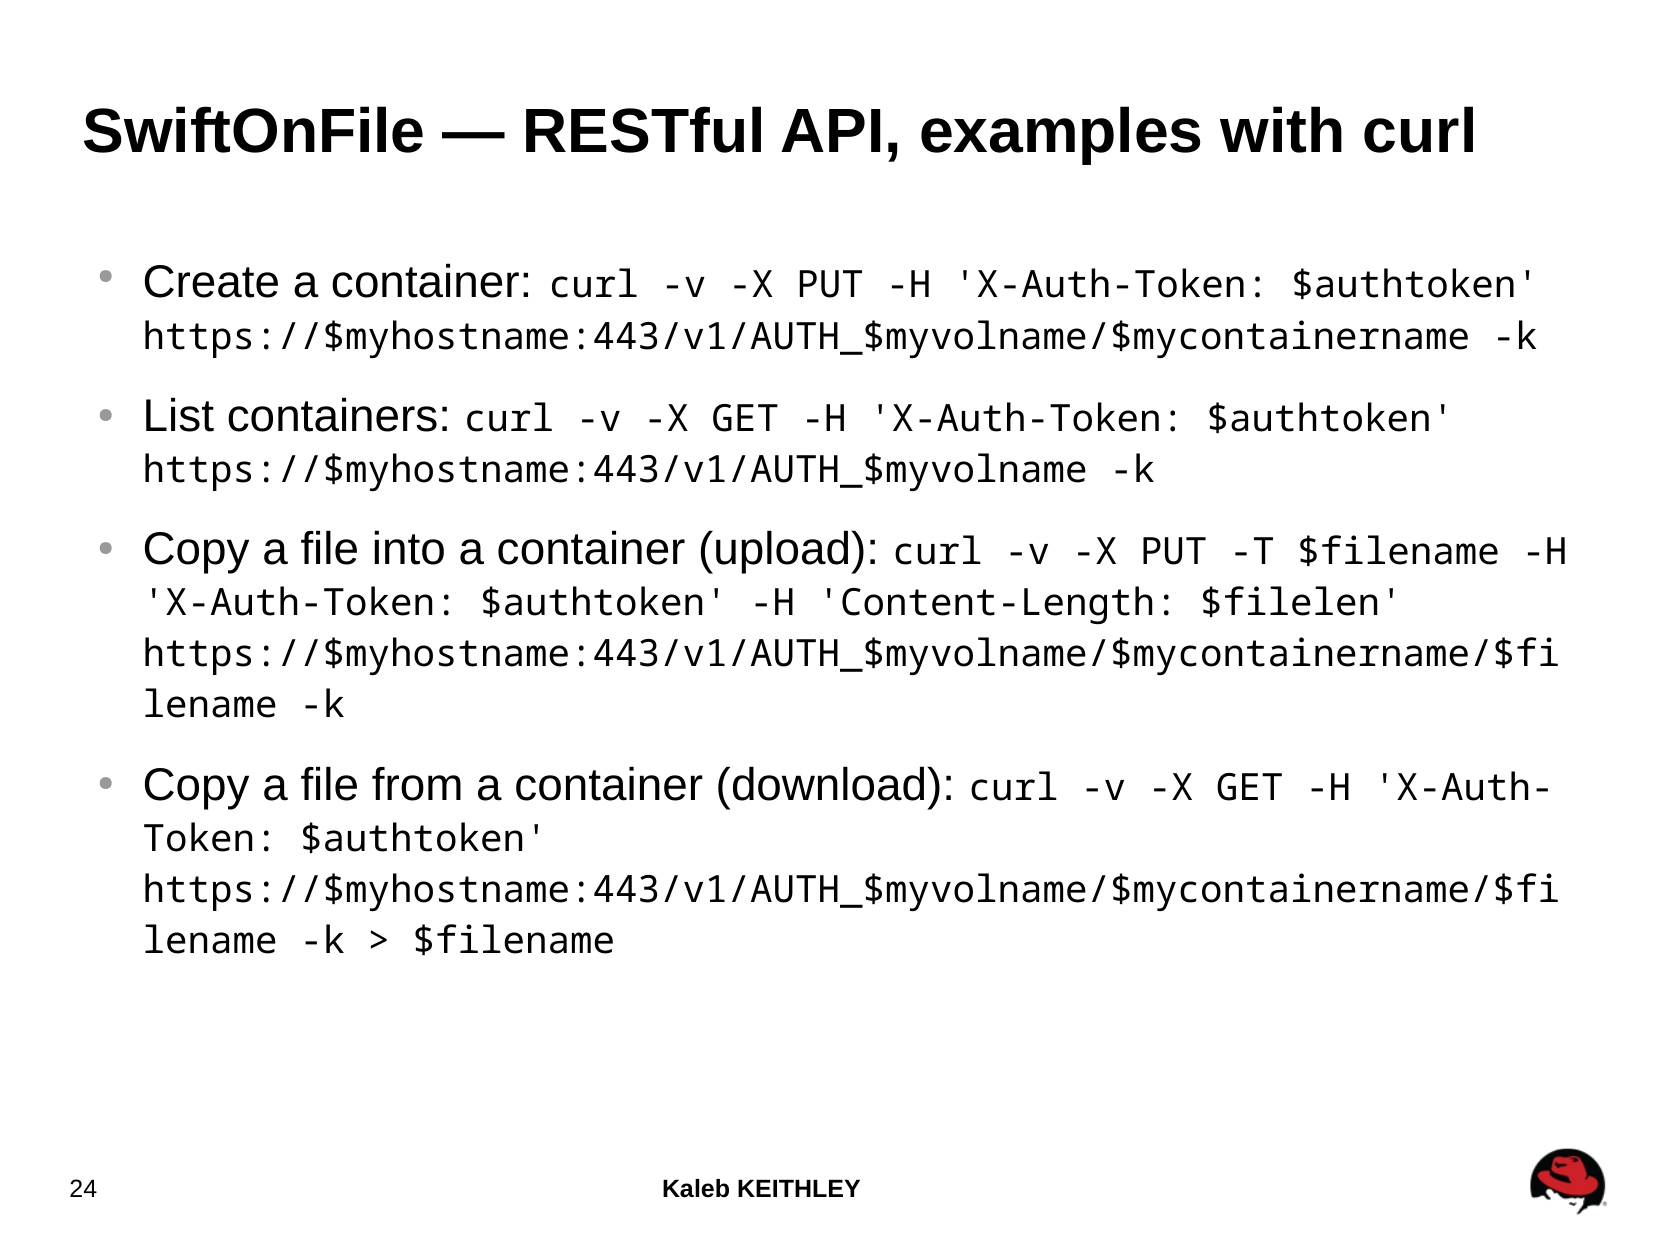

# SwiftOnFile — RESTful API, examples with curl
Create a container: curl -v -X PUT -H 'X-Auth-Token: $authtoken' https://$myhostname:443/v1/AUTH_$myvolname/$mycontainername -k
List containers: curl -v -X GET -H 'X-Auth-Token: $authtoken' https://$myhostname:443/v1/AUTH_$myvolname -k
Copy a file into a container (upload): curl -v -X PUT -T $filename -H 'X-Auth-Token: $authtoken' -H 'Content-Length: $filelen' https://$myhostname:443/v1/AUTH_$myvolname/$mycontainername/$filename -k
Copy a file from a container (download): curl -v -X GET -H 'X-Auth-Token: $authtoken' https://$myhostname:443/v1/AUTH_$myvolname/$mycontainername/$filename -k > $filename